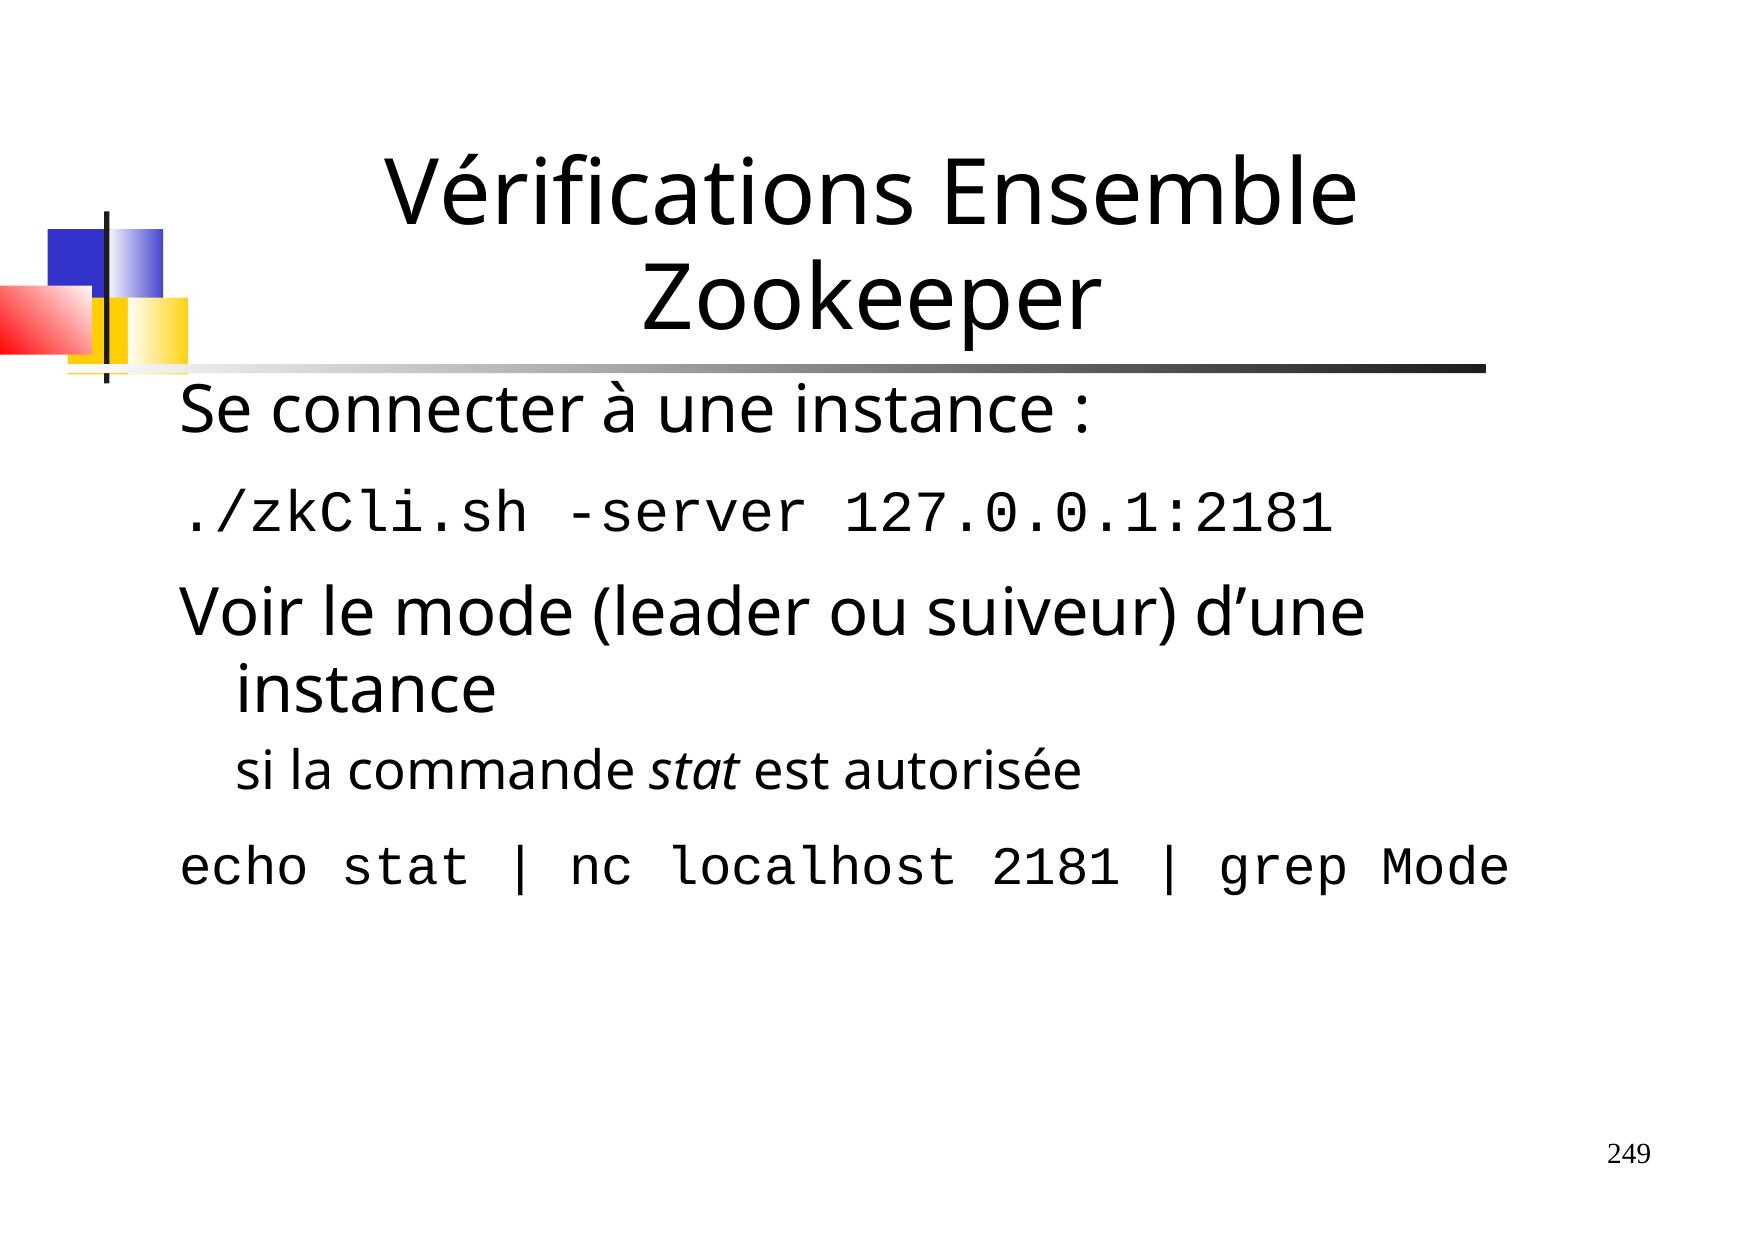

# Vérifications Ensemble Zookeeper
Se connecter à une instance :
./zkCli.sh -server 127.0.0.1:2181
Voir le mode (leader ou suiveur) d’une instance
si la commande stat est autorisée
echo stat | nc localhost 2181 | grep Mode